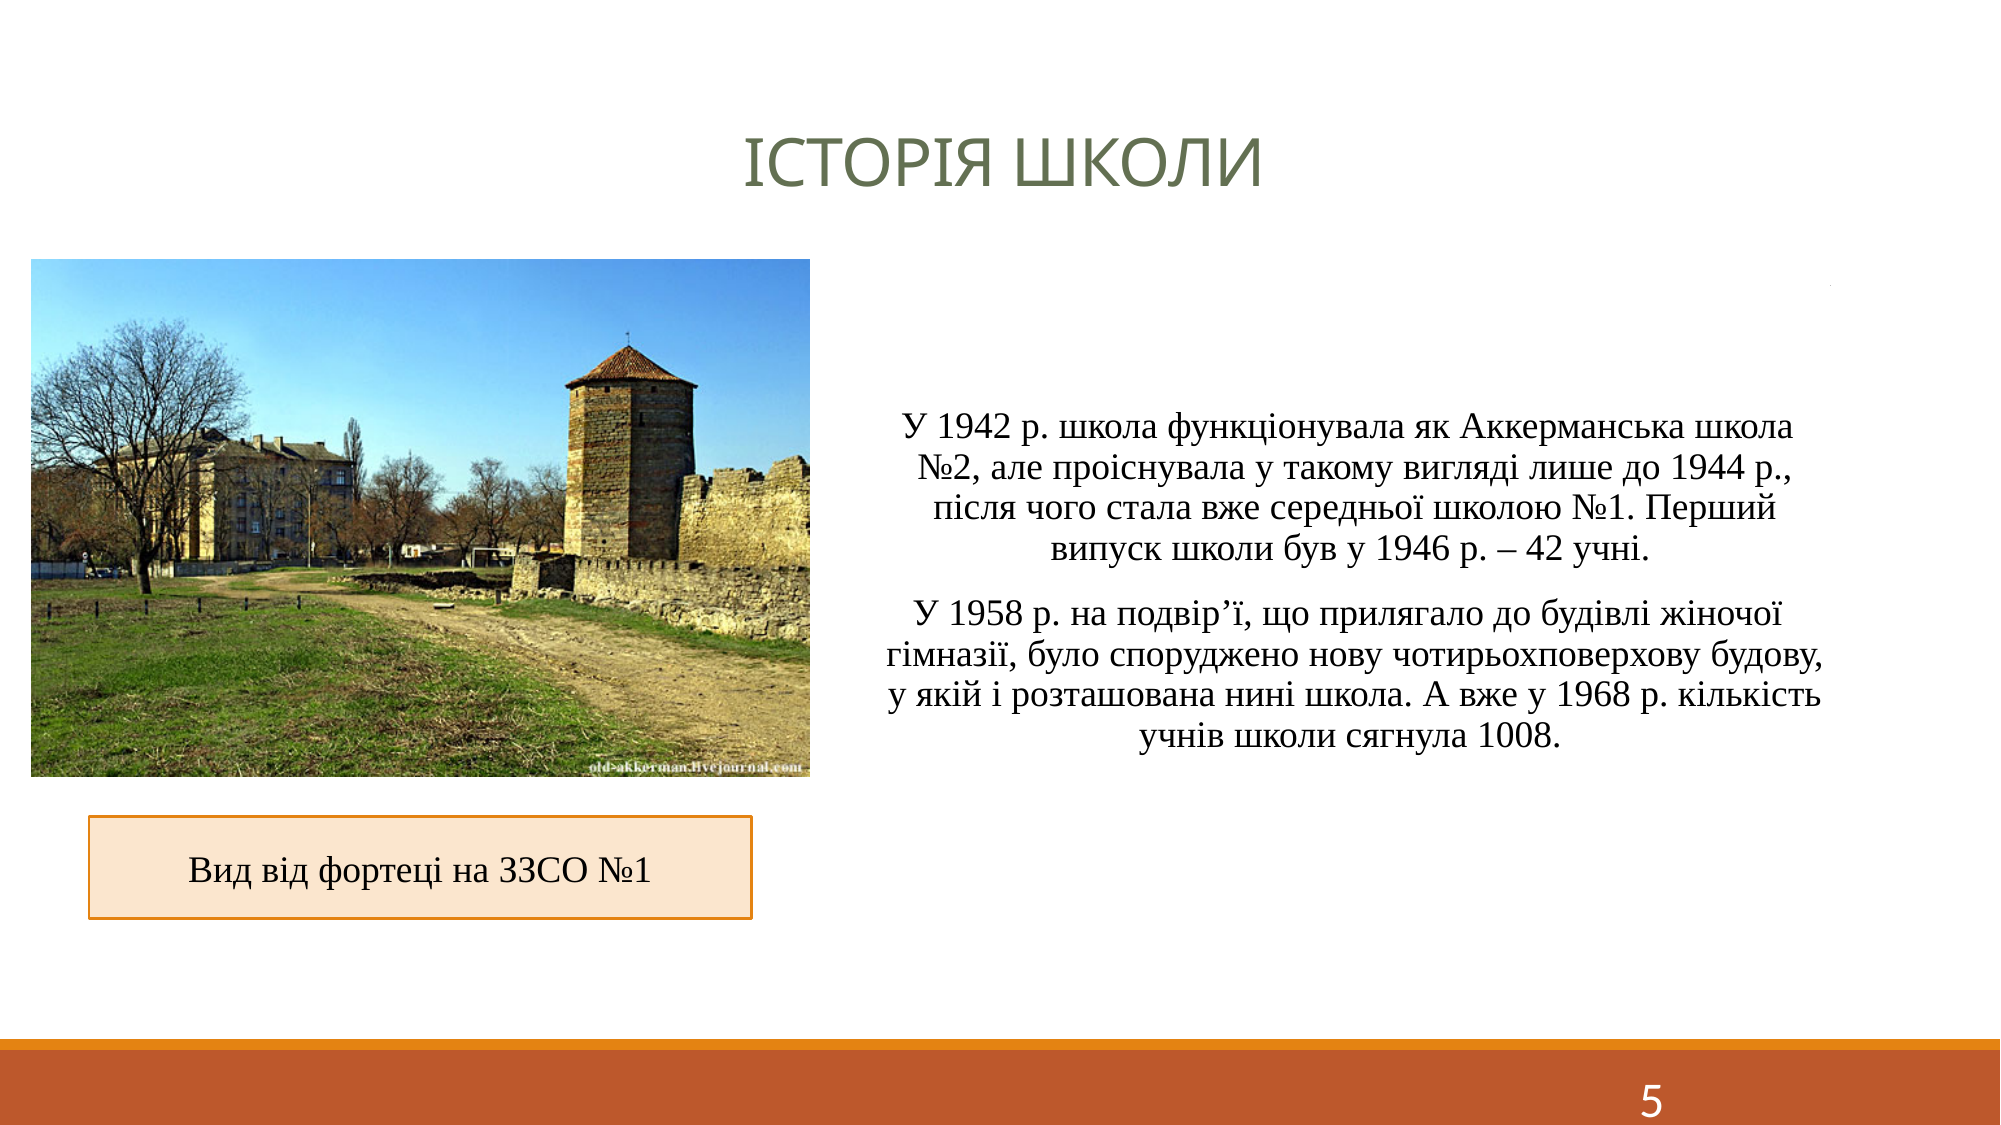

ІСТОРІЯ ШКОЛИ
# У 1942 р. школа функціонувала як Аккерманська школа №2, але проіснувала у такому вигляді лише до 1944 р., після чого стала вже середньої школою №1. Перший випуск школи був у 1946 р. – 42 учні.
У 1958 р. на подвір’ї, що прилягало до будівлі жіночої гімназії, було споруджено нову чотирьохповерхову будову, у якій і розташована нині школа. А вже у 1968 р. кількість учнів школи сягнула 1008.
Вид від фортеці на ЗЗСО №1